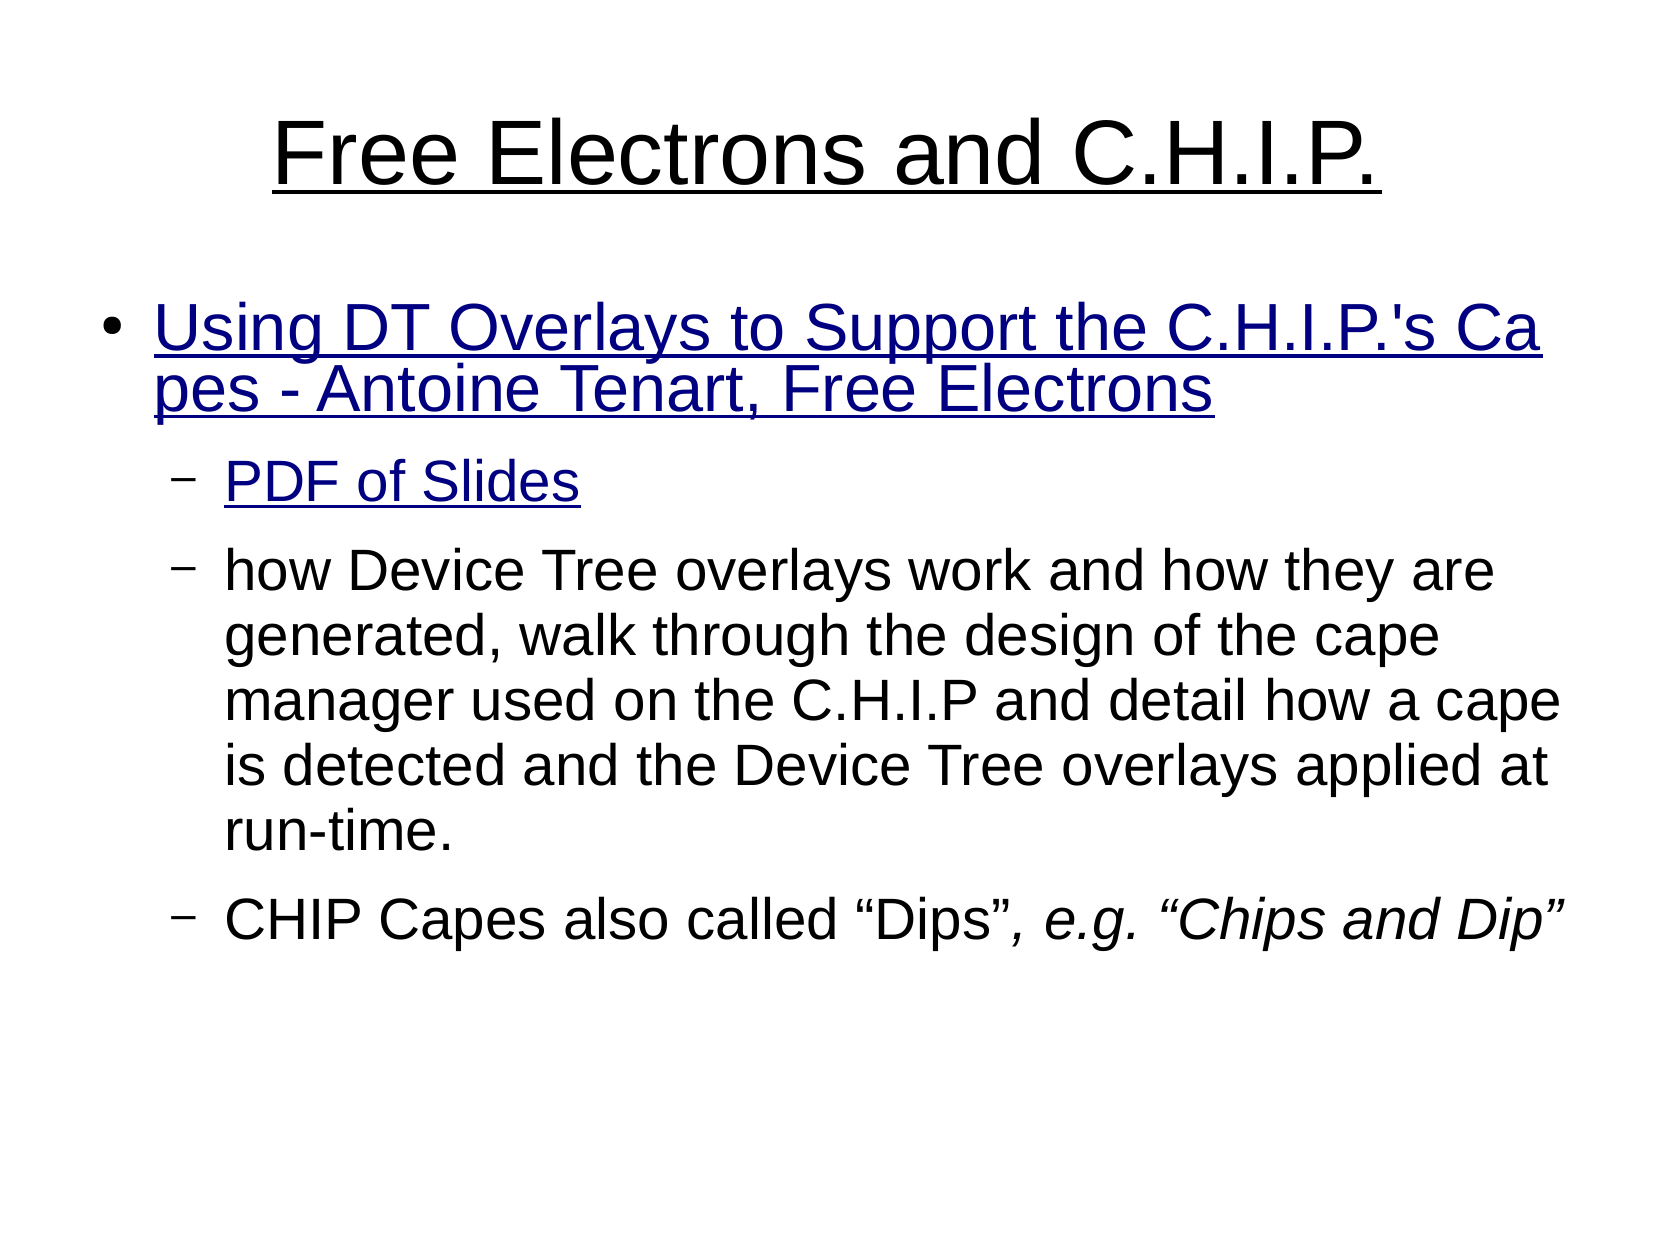

# Free Electrons and C.H.I.P.
Using DT Overlays to Support the C.H.I.P.'s Capes - Antoine Tenart, Free Electrons
PDF of Slides
how Device Tree overlays work and how they are generated, walk through the design of the cape manager used on the C.H.I.P and detail how a cape is detected and the Device Tree overlays applied at run-time.
CHIP Capes also called “Dips”, e.g. “Chips and Dip”